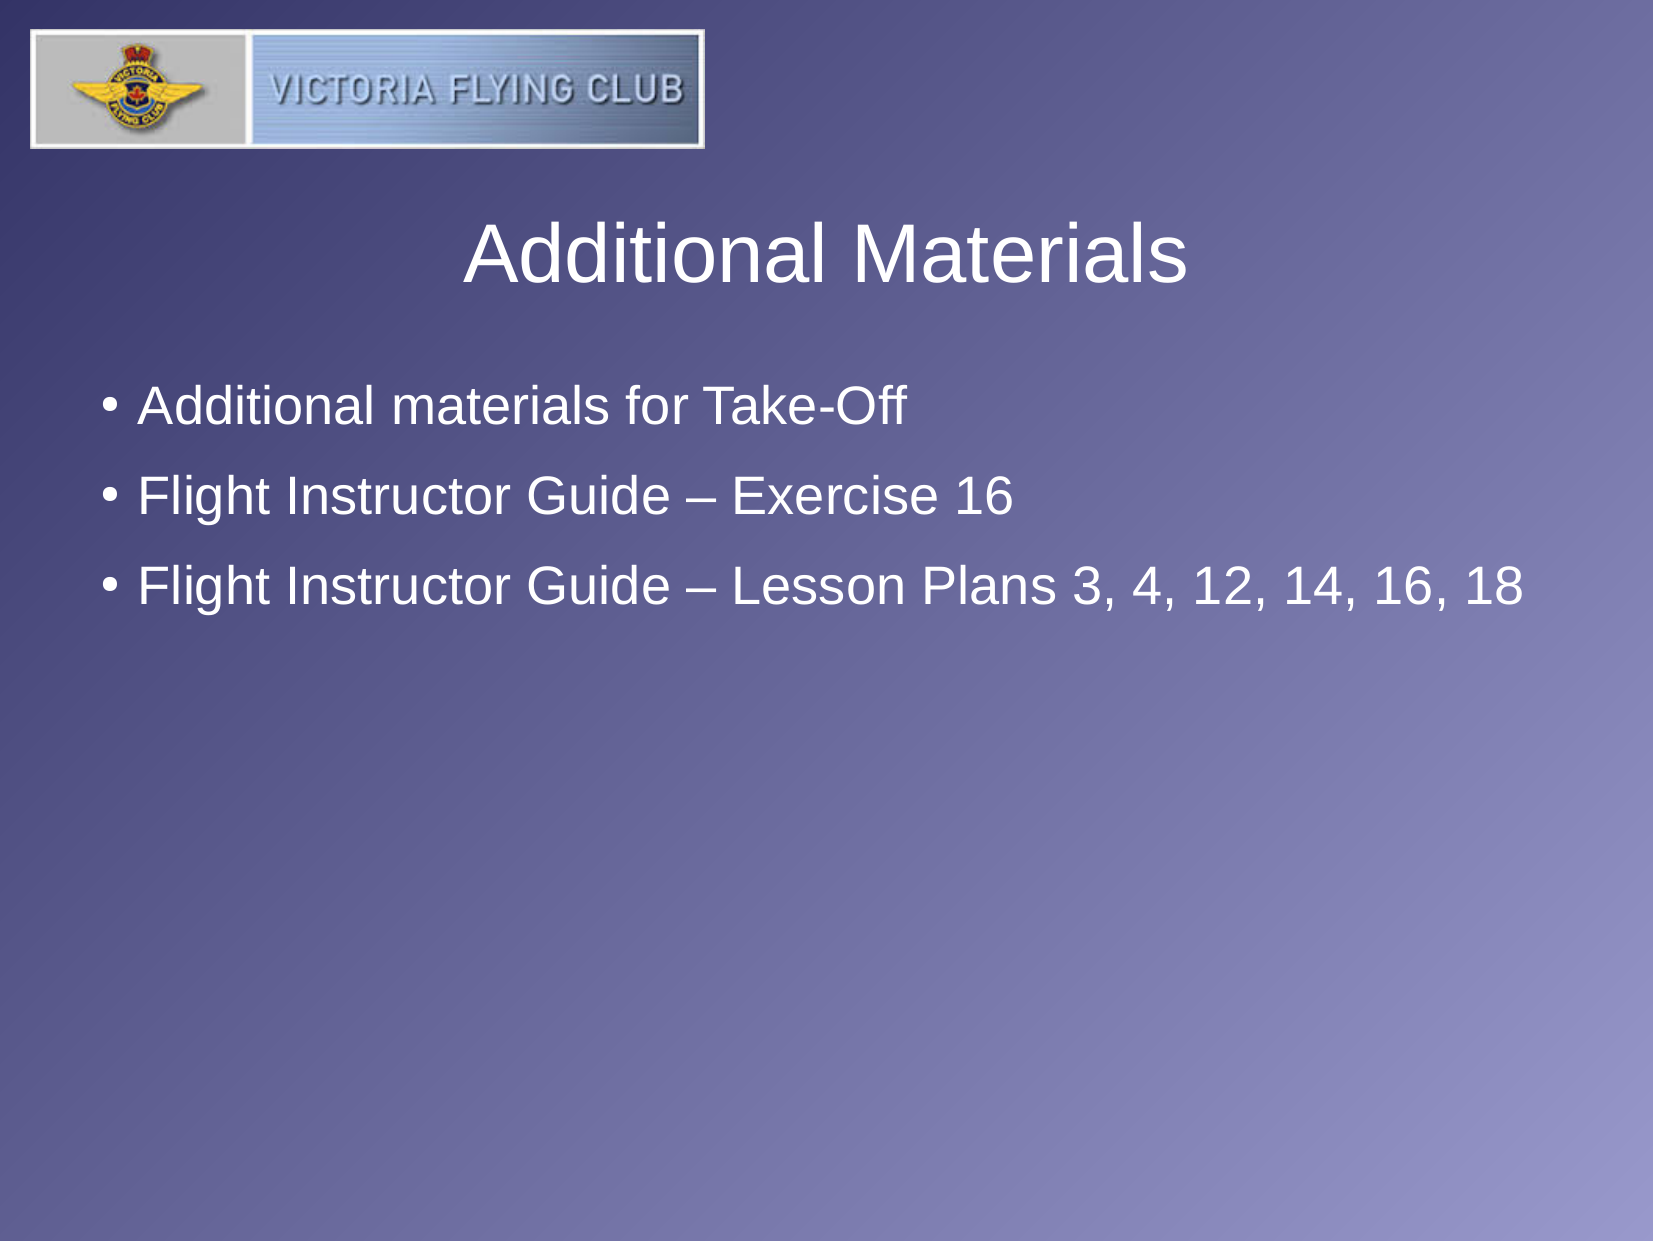

# Additional Materials
Additional materials for Take-Off
Flight Instructor Guide – Exercise 16
Flight Instructor Guide – Lesson Plans 3, 4, 12, 14, 16, 18